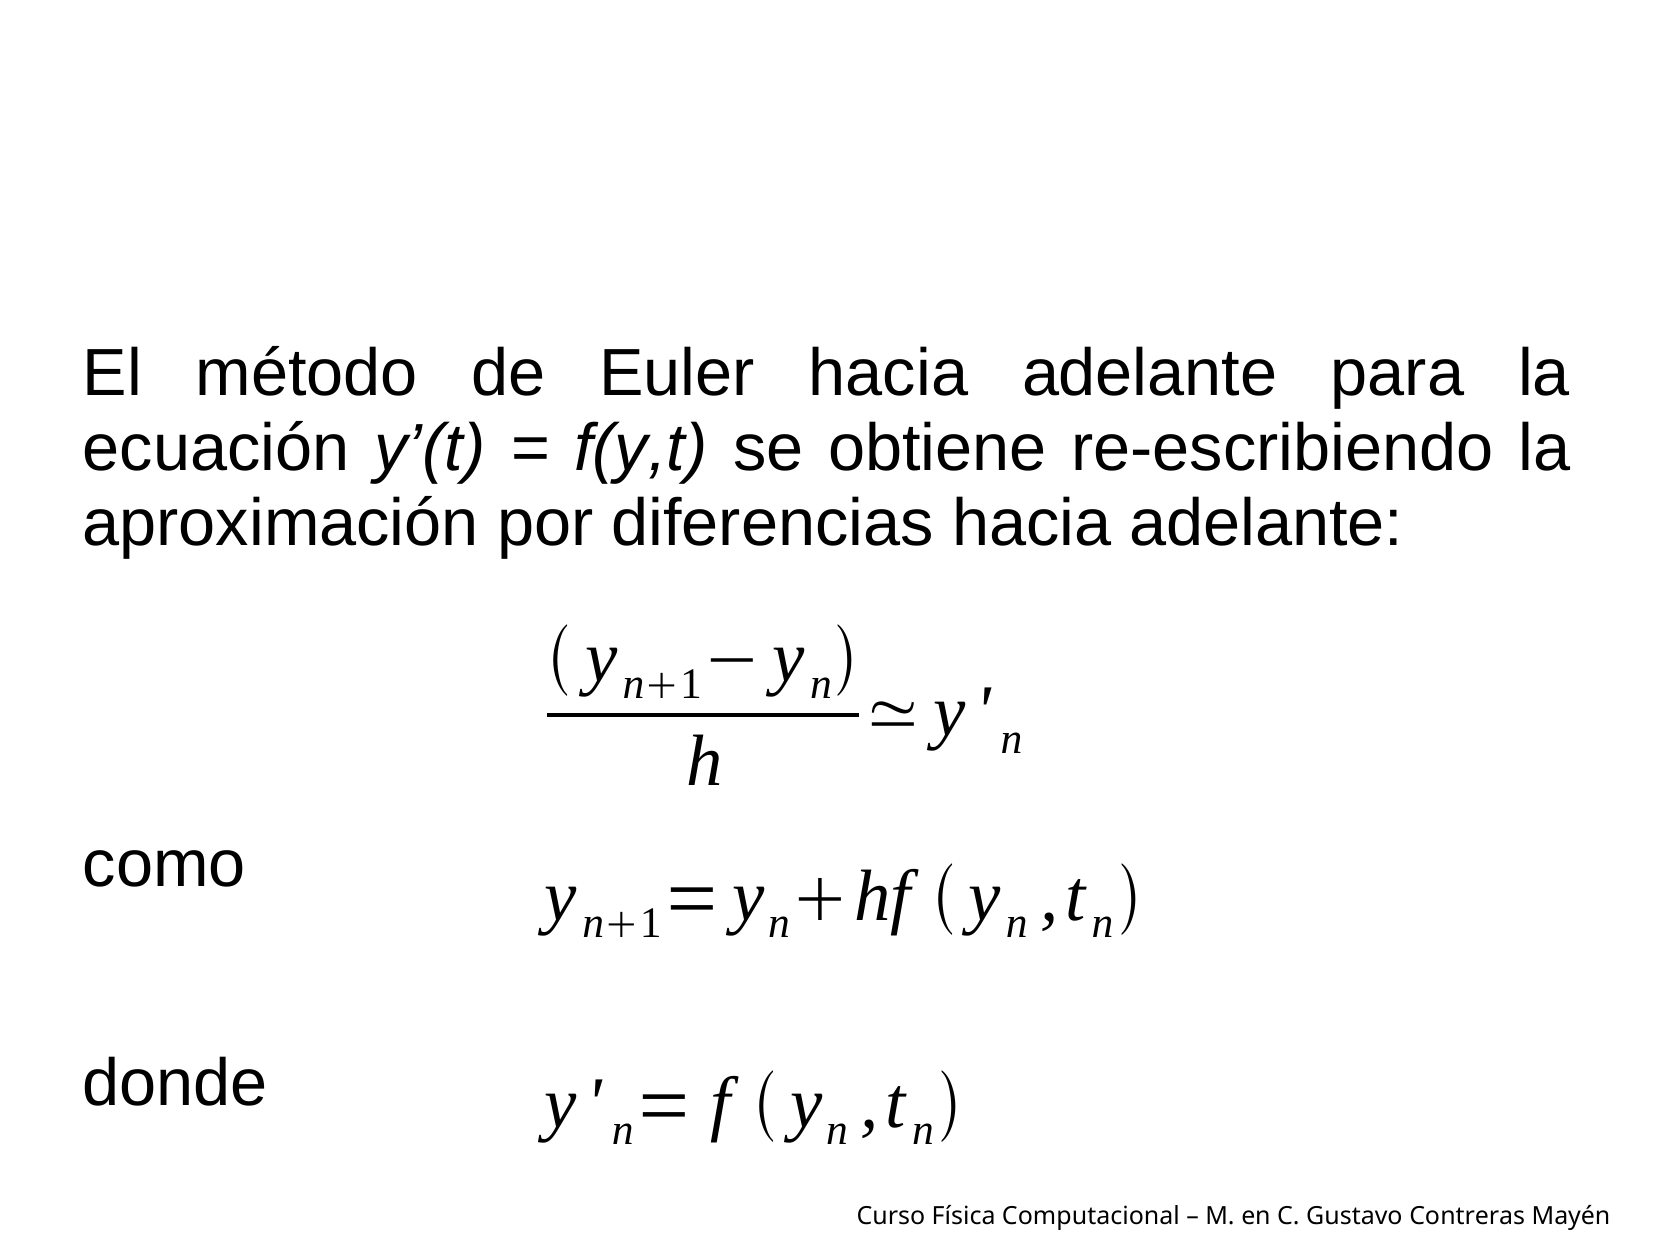

#
El método de Euler hacia adelante para la ecuación y’(t) = f(y,t) se obtiene re-escribiendo la aproximación por diferencias hacia adelante:
como
donde